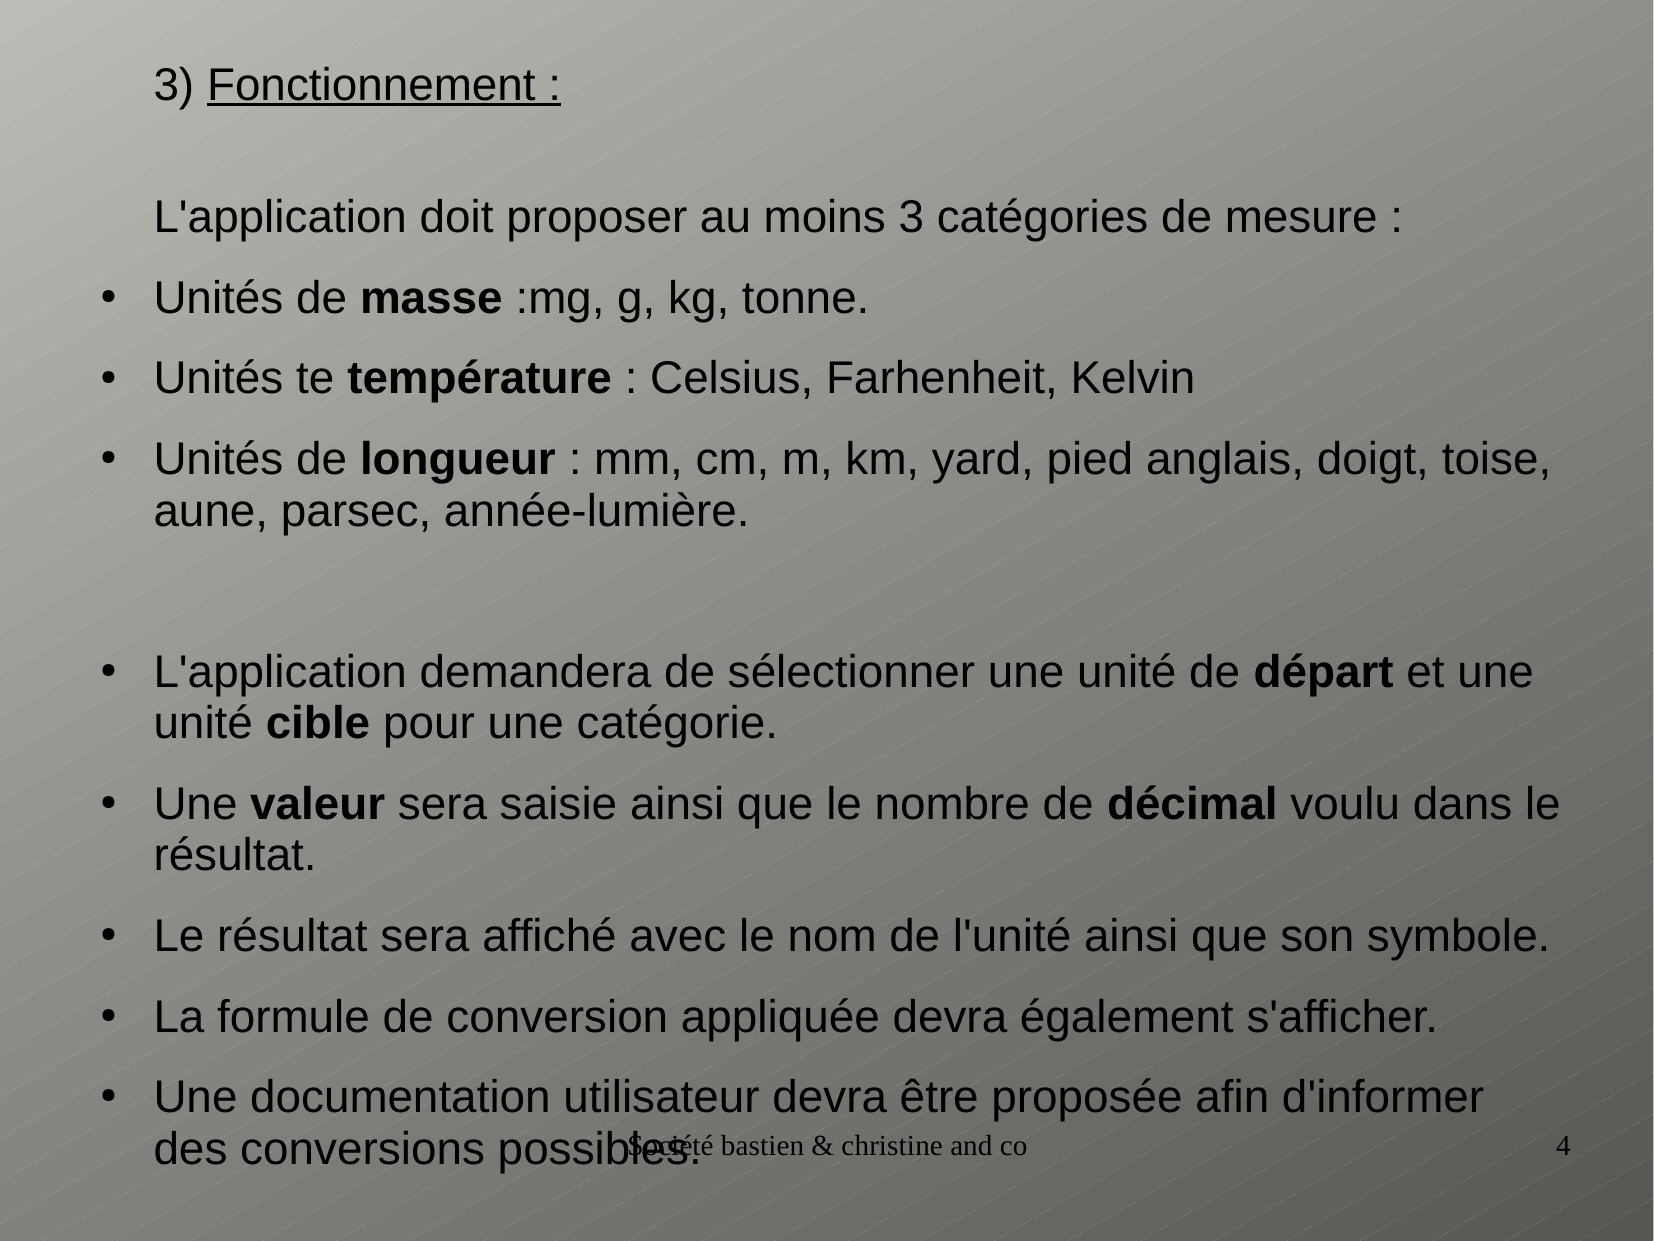

# 3) Fonctionnement :
L'application doit proposer au moins 3 catégories de mesure :
Unités de masse :mg, g, kg, tonne.
Unités te température : Celsius, Farhenheit, Kelvin
Unités de longueur : mm, cm, m, km, yard, pied anglais, doigt, toise, aune, parsec, année-lumière.
L'application demandera de sélectionner une unité de départ et une unité cible pour une catégorie.
Une valeur sera saisie ainsi que le nombre de décimal voulu dans le résultat.
Le résultat sera affiché avec le nom de l'unité ainsi que son symbole.
La formule de conversion appliquée devra également s'afficher.
Une documentation utilisateur devra être proposée afin d'informer des conversions possibles.
Société bastien & christine and co
4